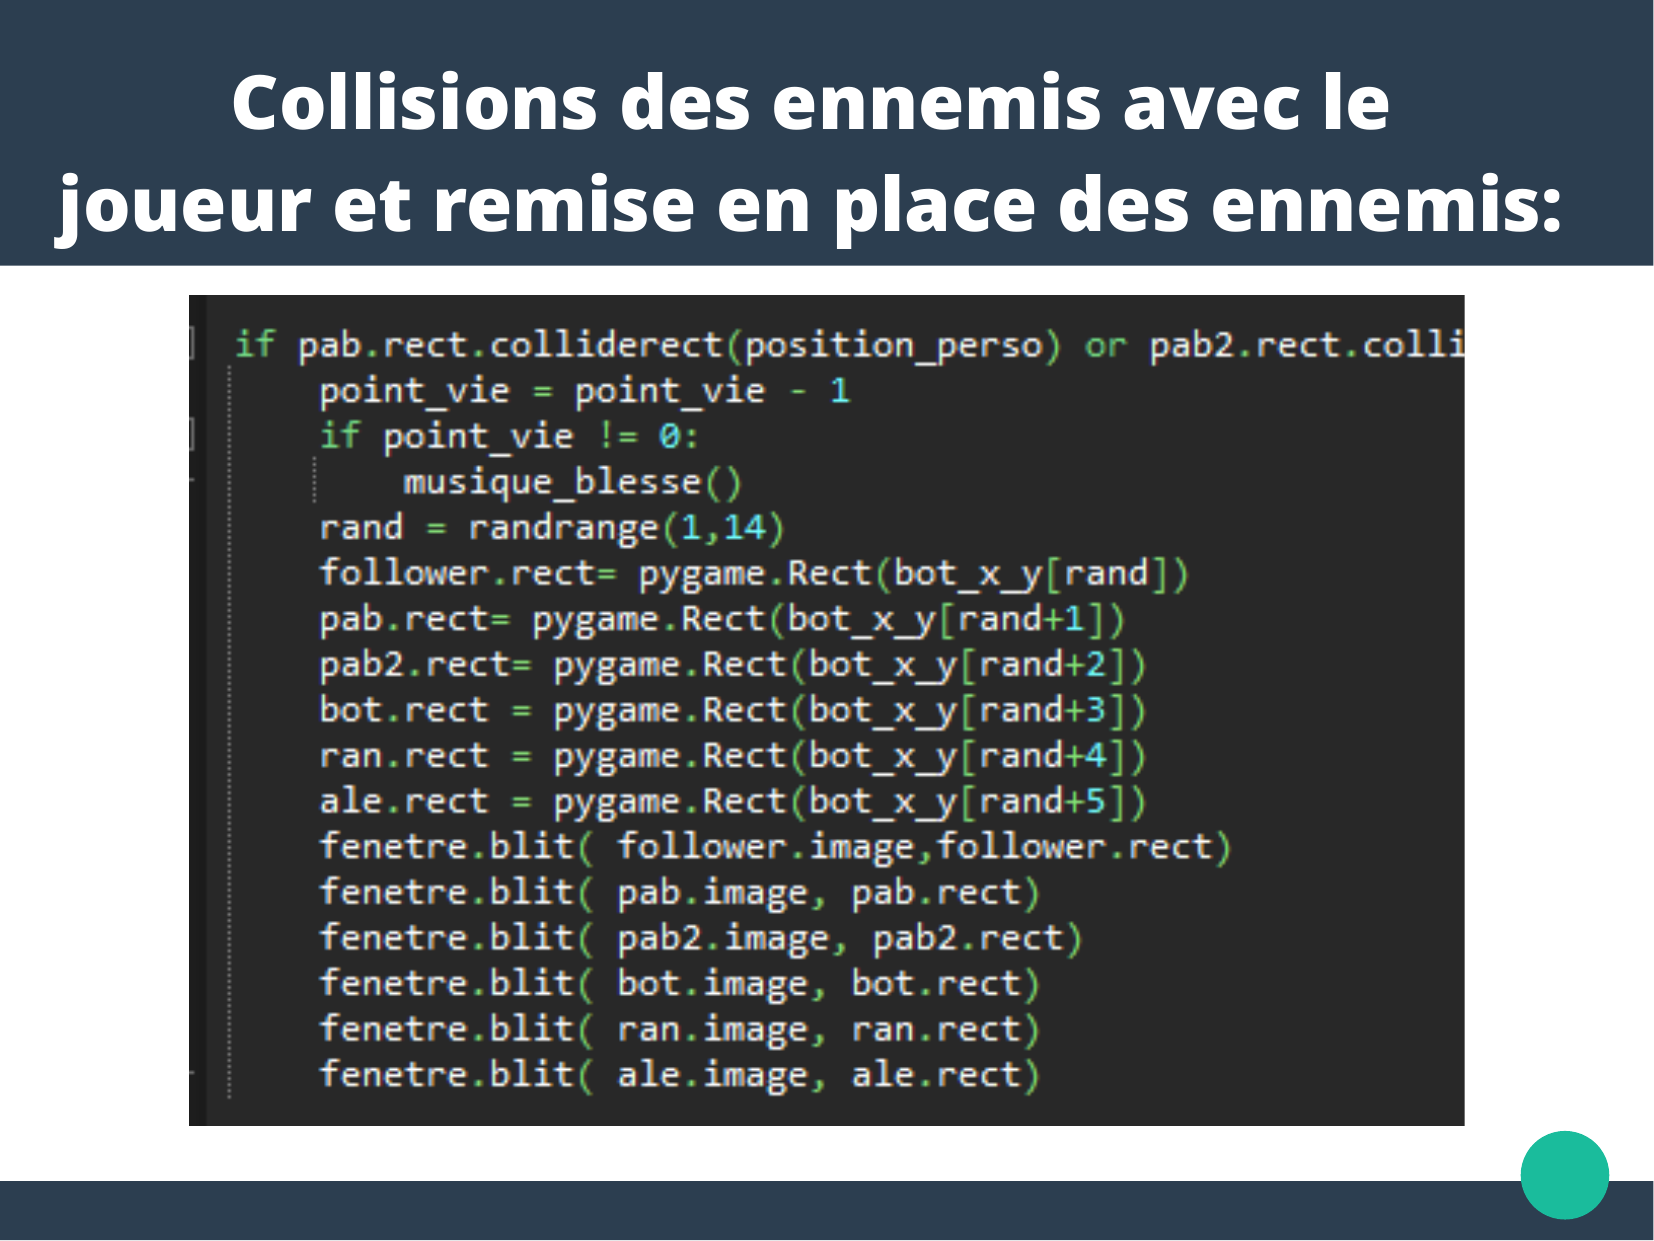

# Collisions des ennemis avec le joueur et remise en place des ennemis: